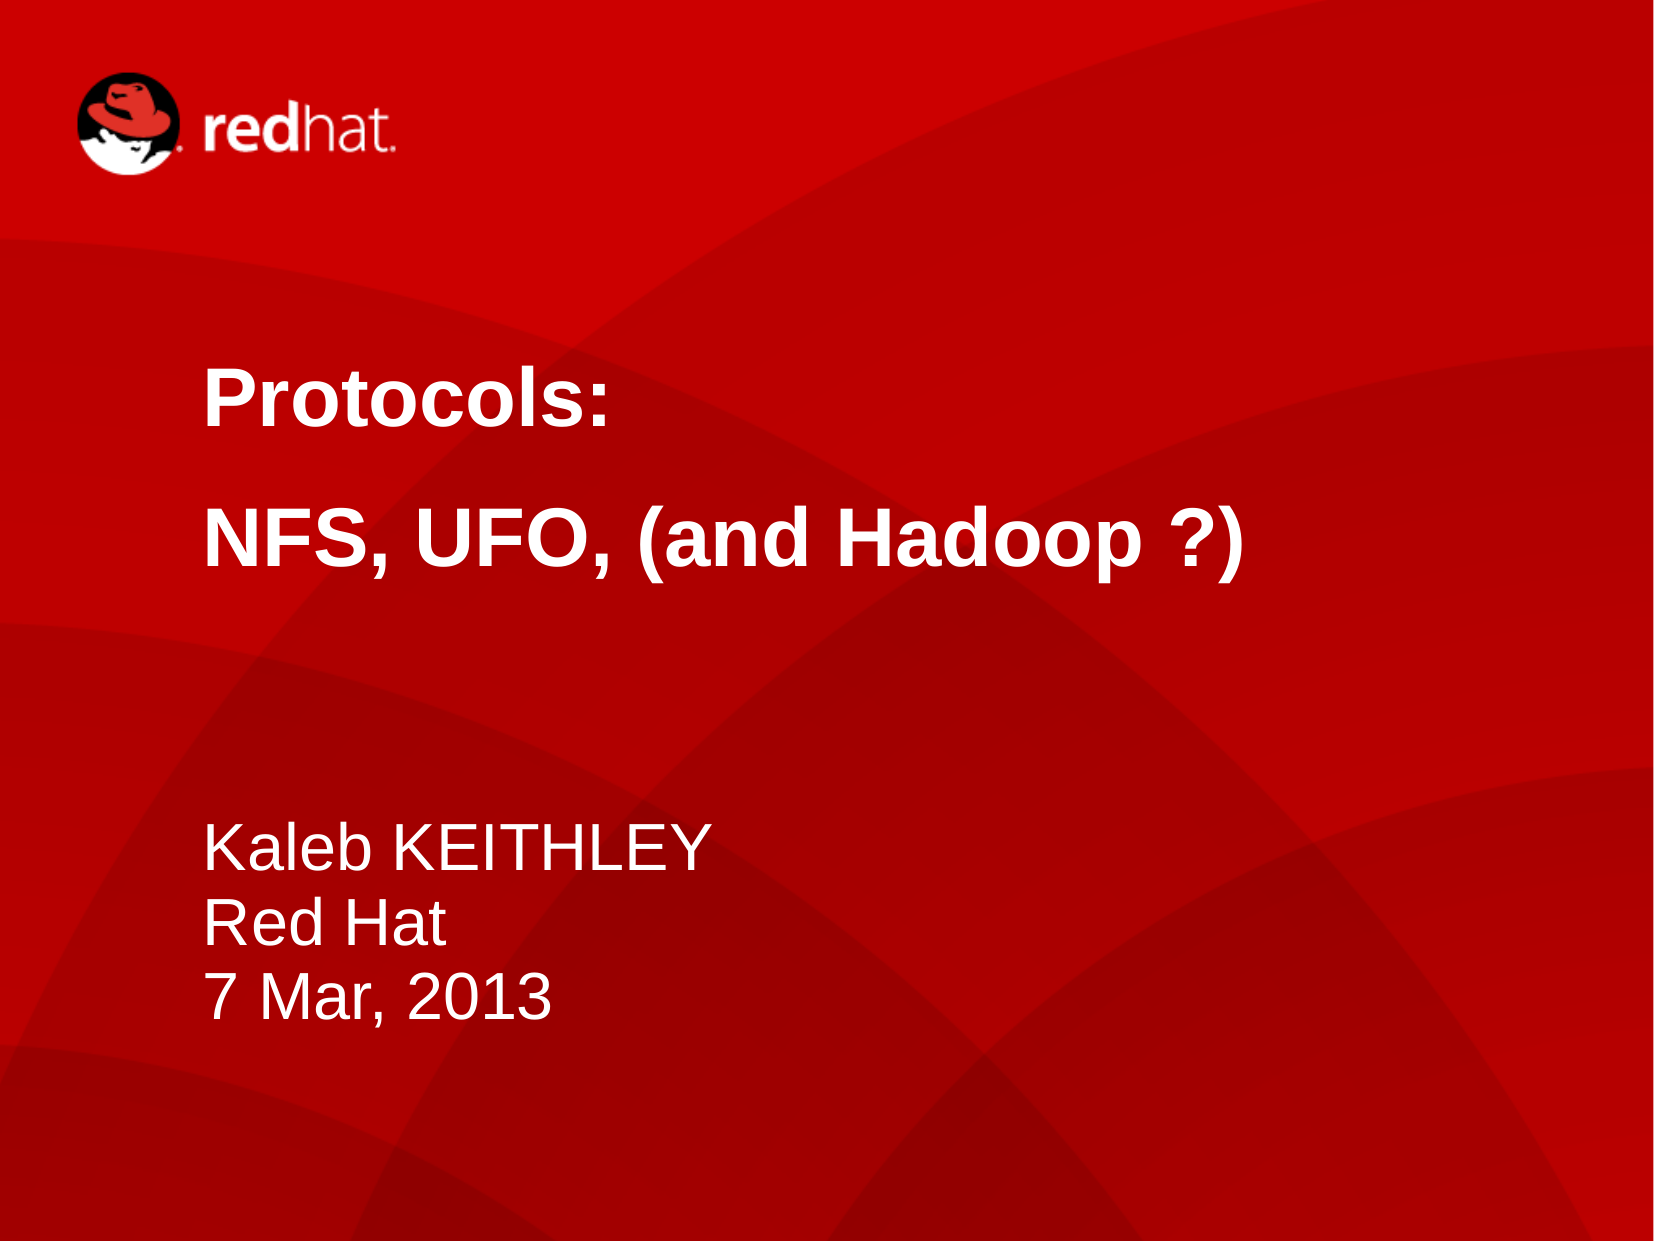

Protocols:
NFS, UFO, (and Hadoop ?)
Kaleb KEITHLEY
Red Hat
7 Mar, 2013